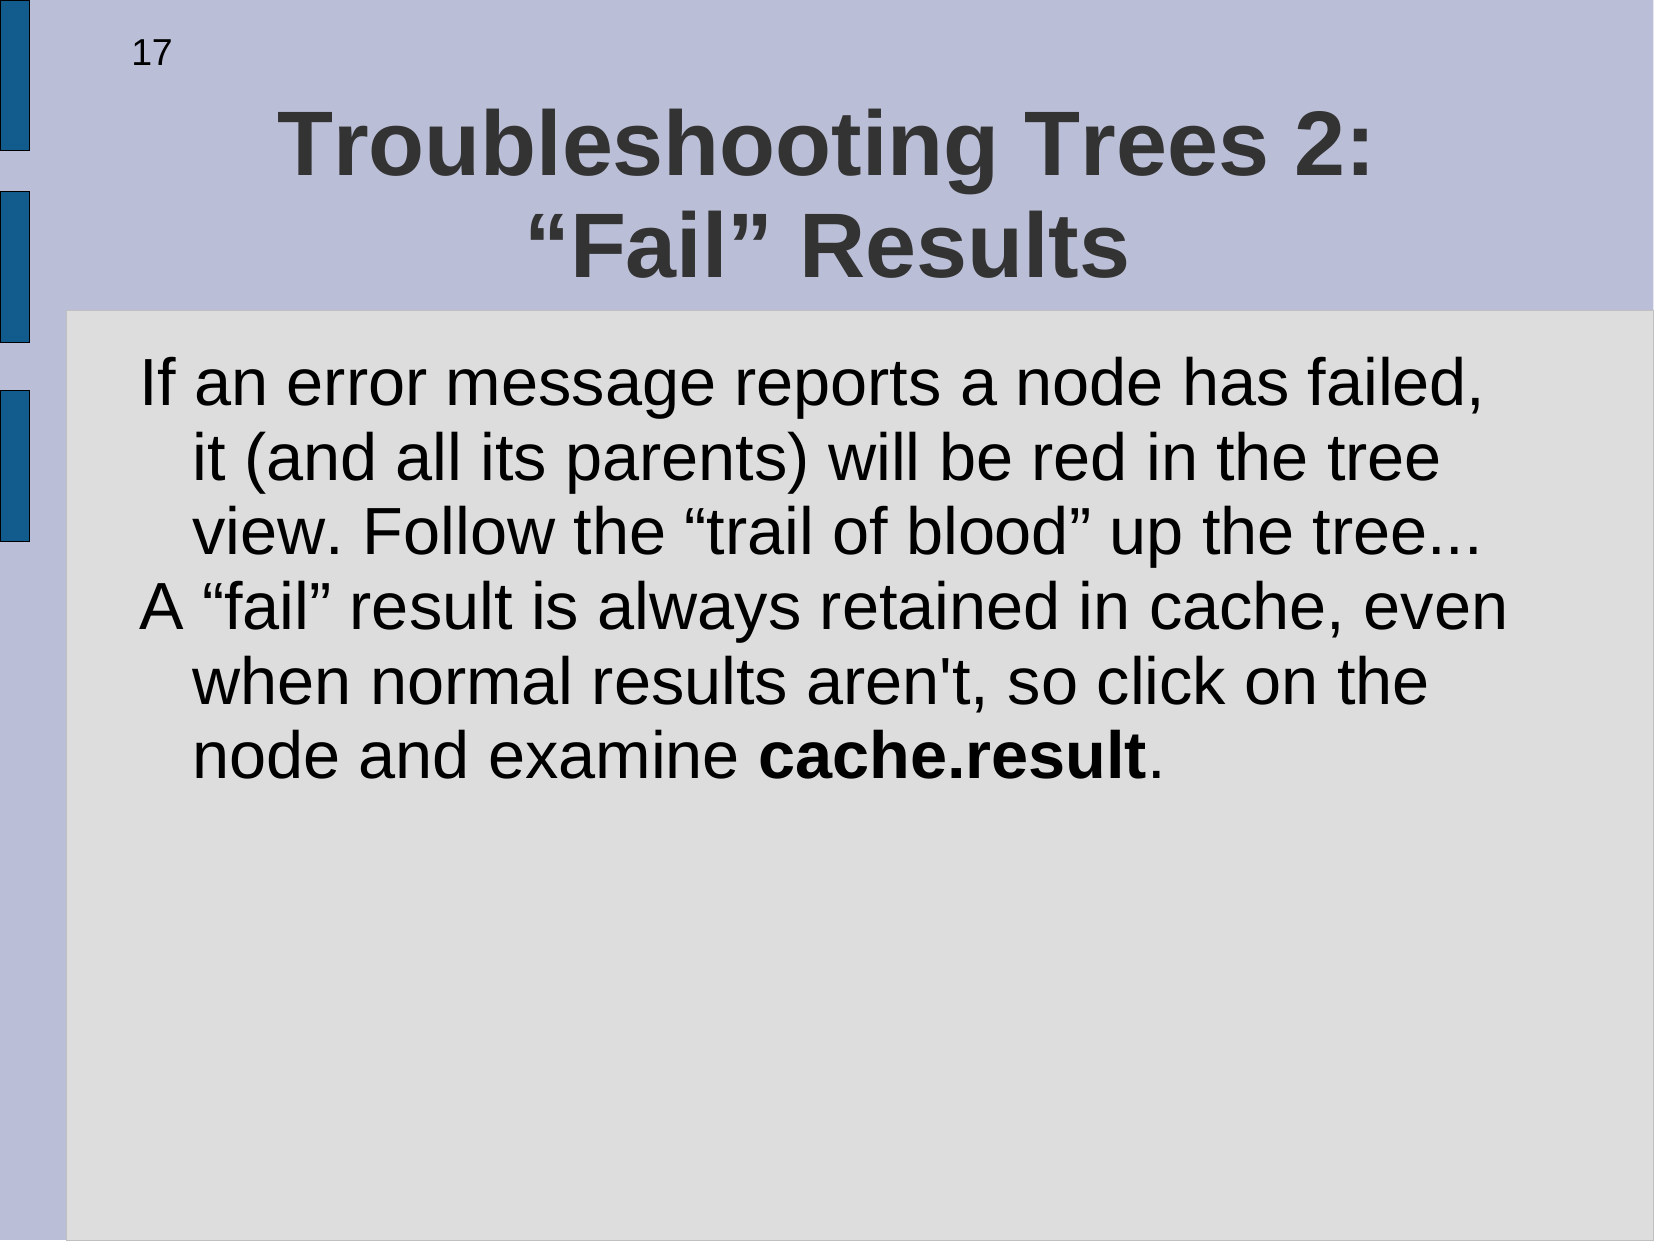

# Troubleshooting Trees 2: “Fail” Results
If an error message reports a node has failed, it (and all its parents) will be red in the tree view. Follow the “trail of blood” up the tree...
A “fail” result is always retained in cache, even when normal results aren't, so click on the node and examine cache.result.